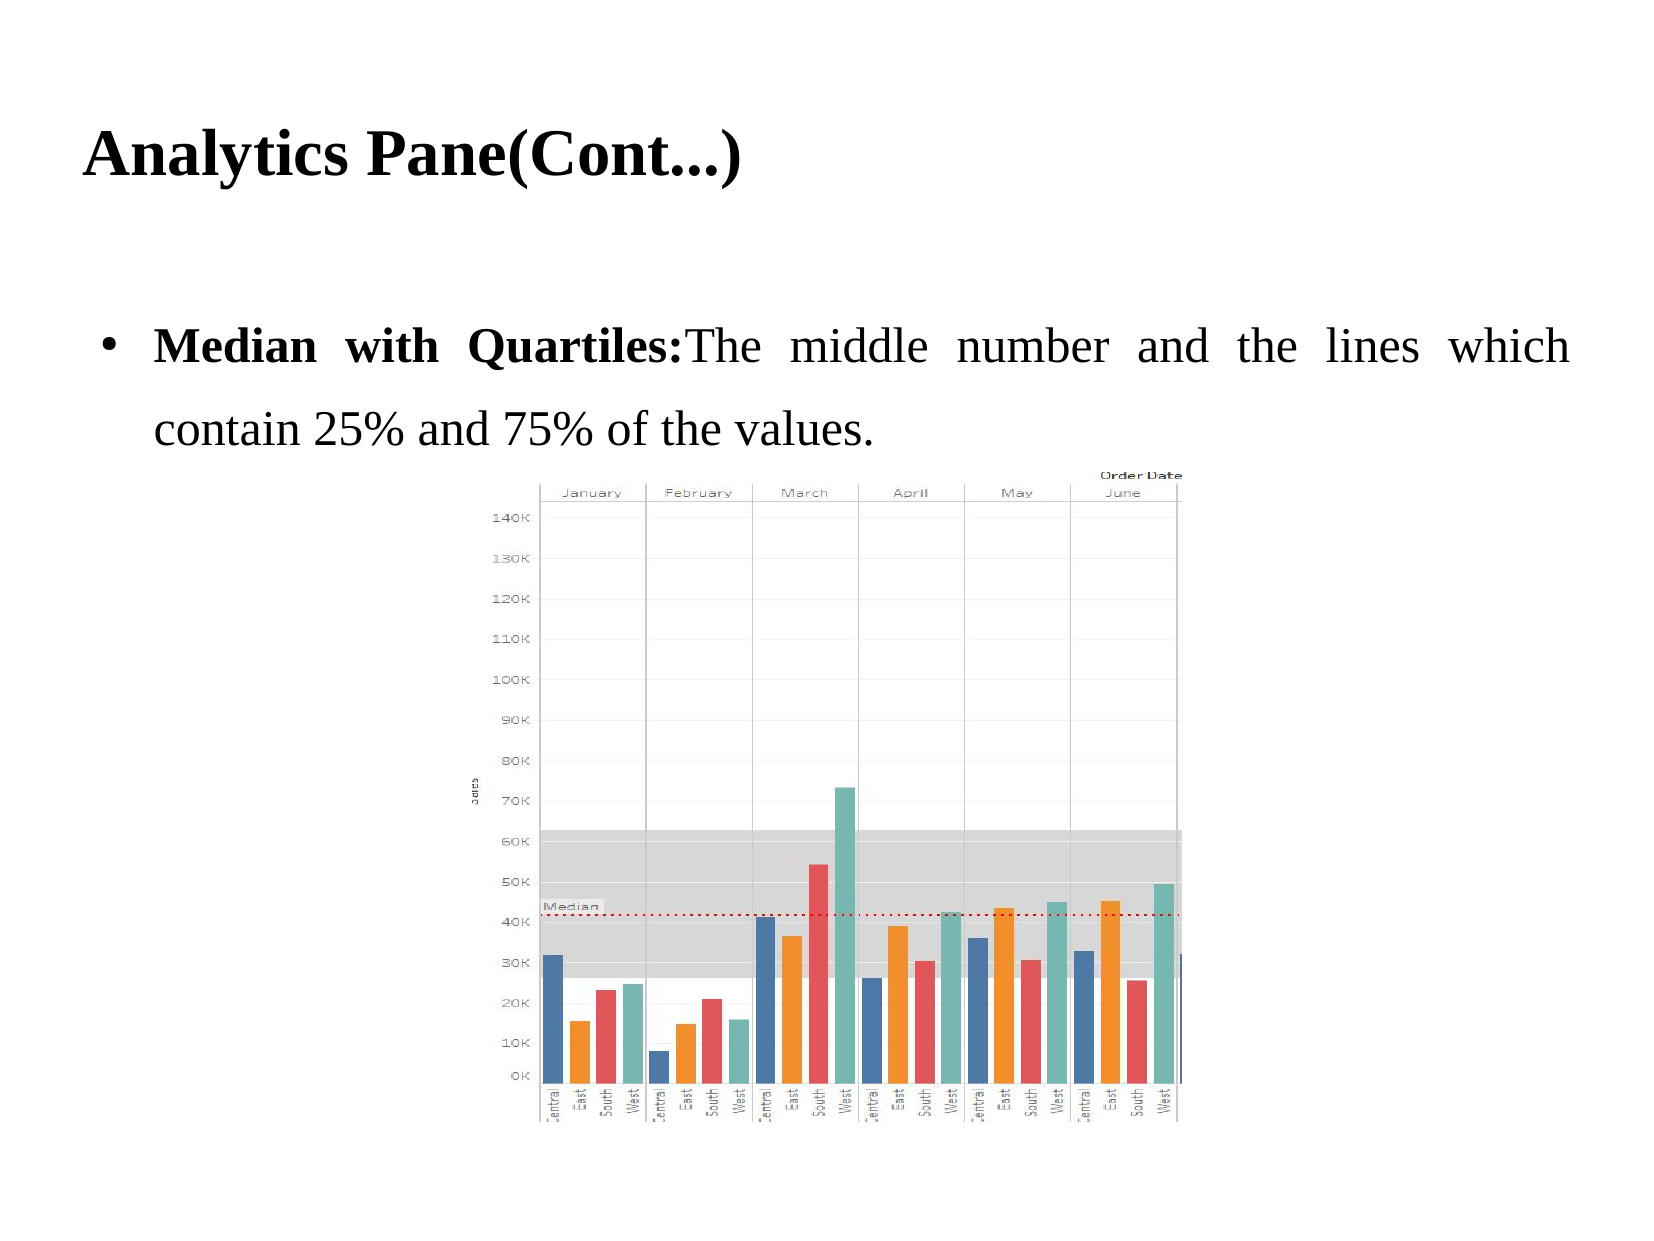

# Analytics Pane(Cont...)
Median with Quartiles:The middle number and the lines which contain 25% and 75% of the values.